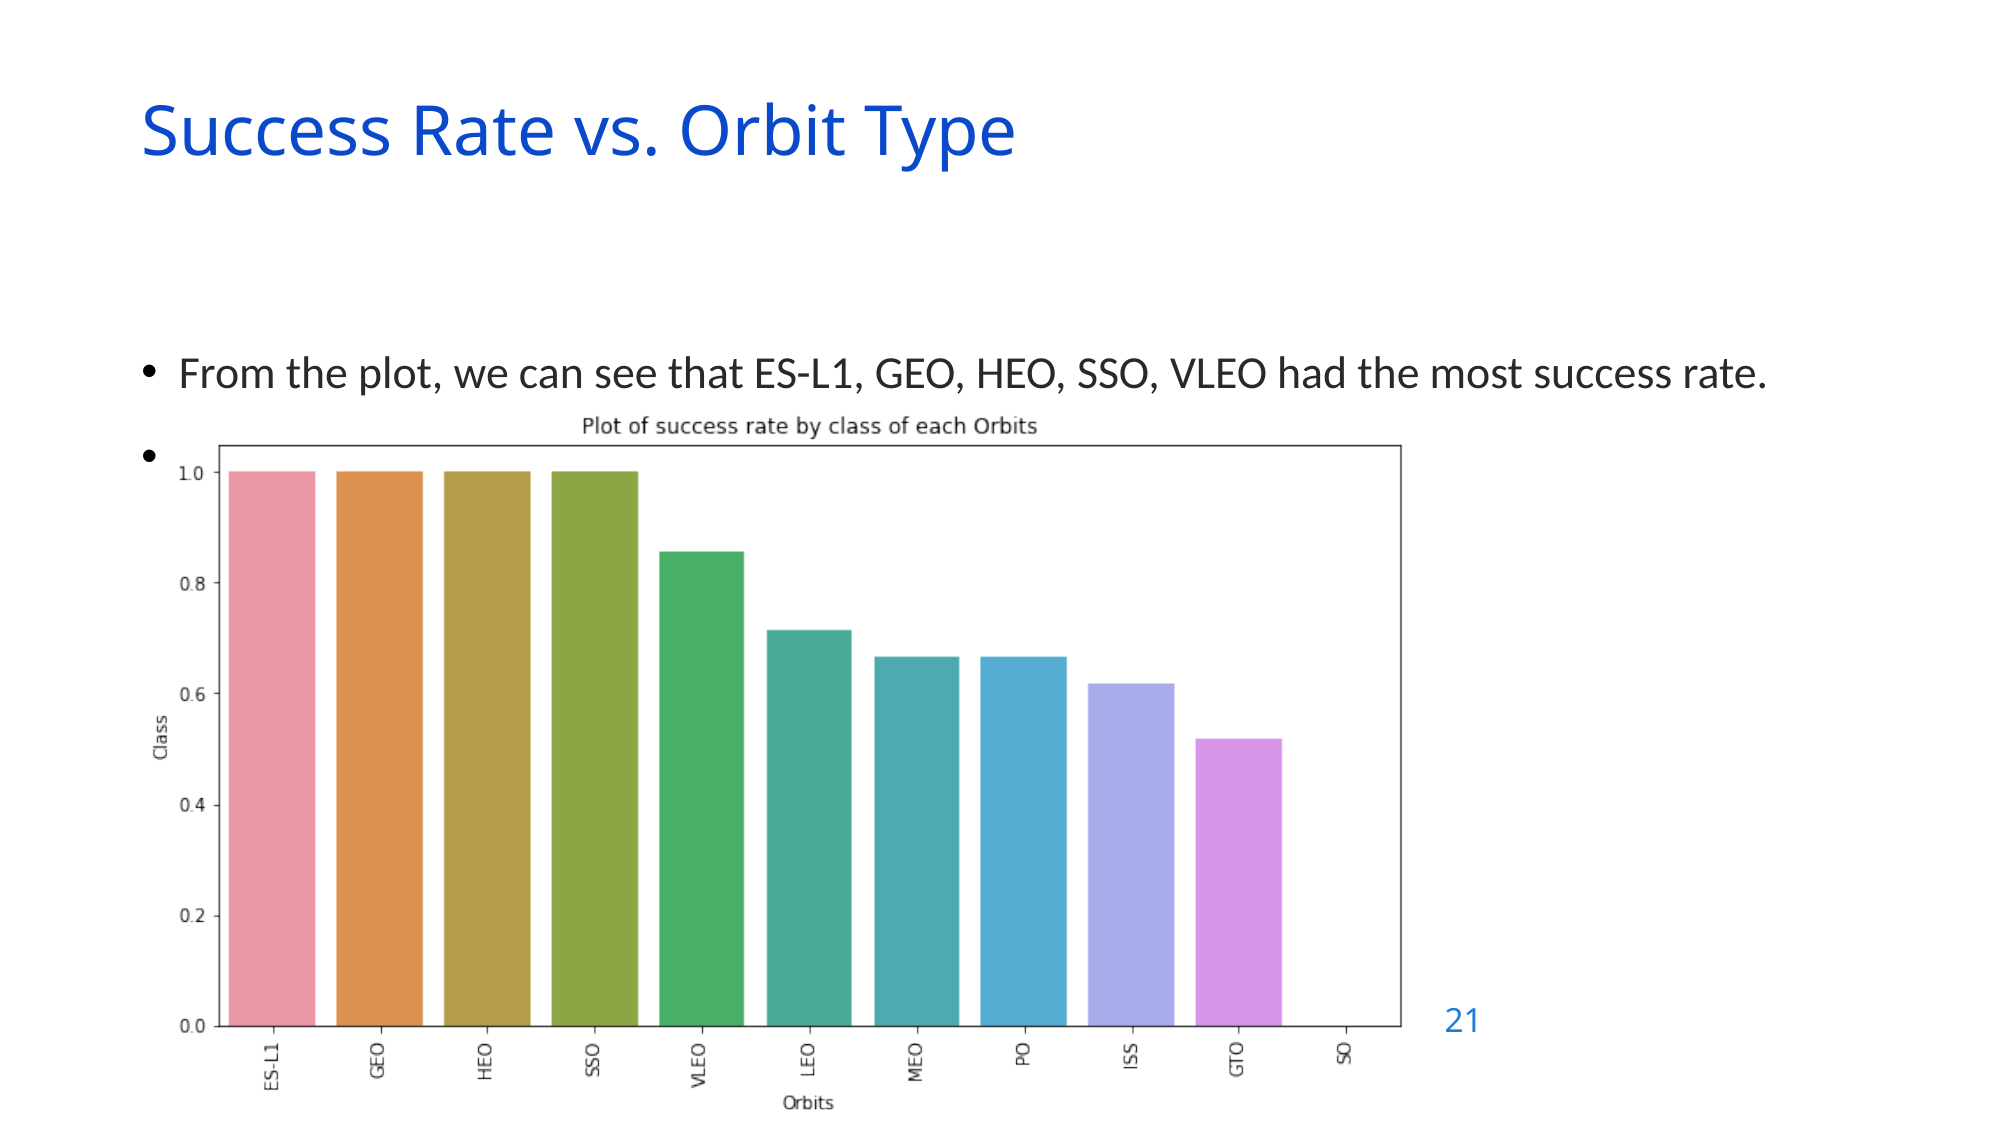

Success Rate vs. Orbit Type
# From the plot, we can see that ES-L1, GEO, HEO, SSO, VLEO had the most success rate.